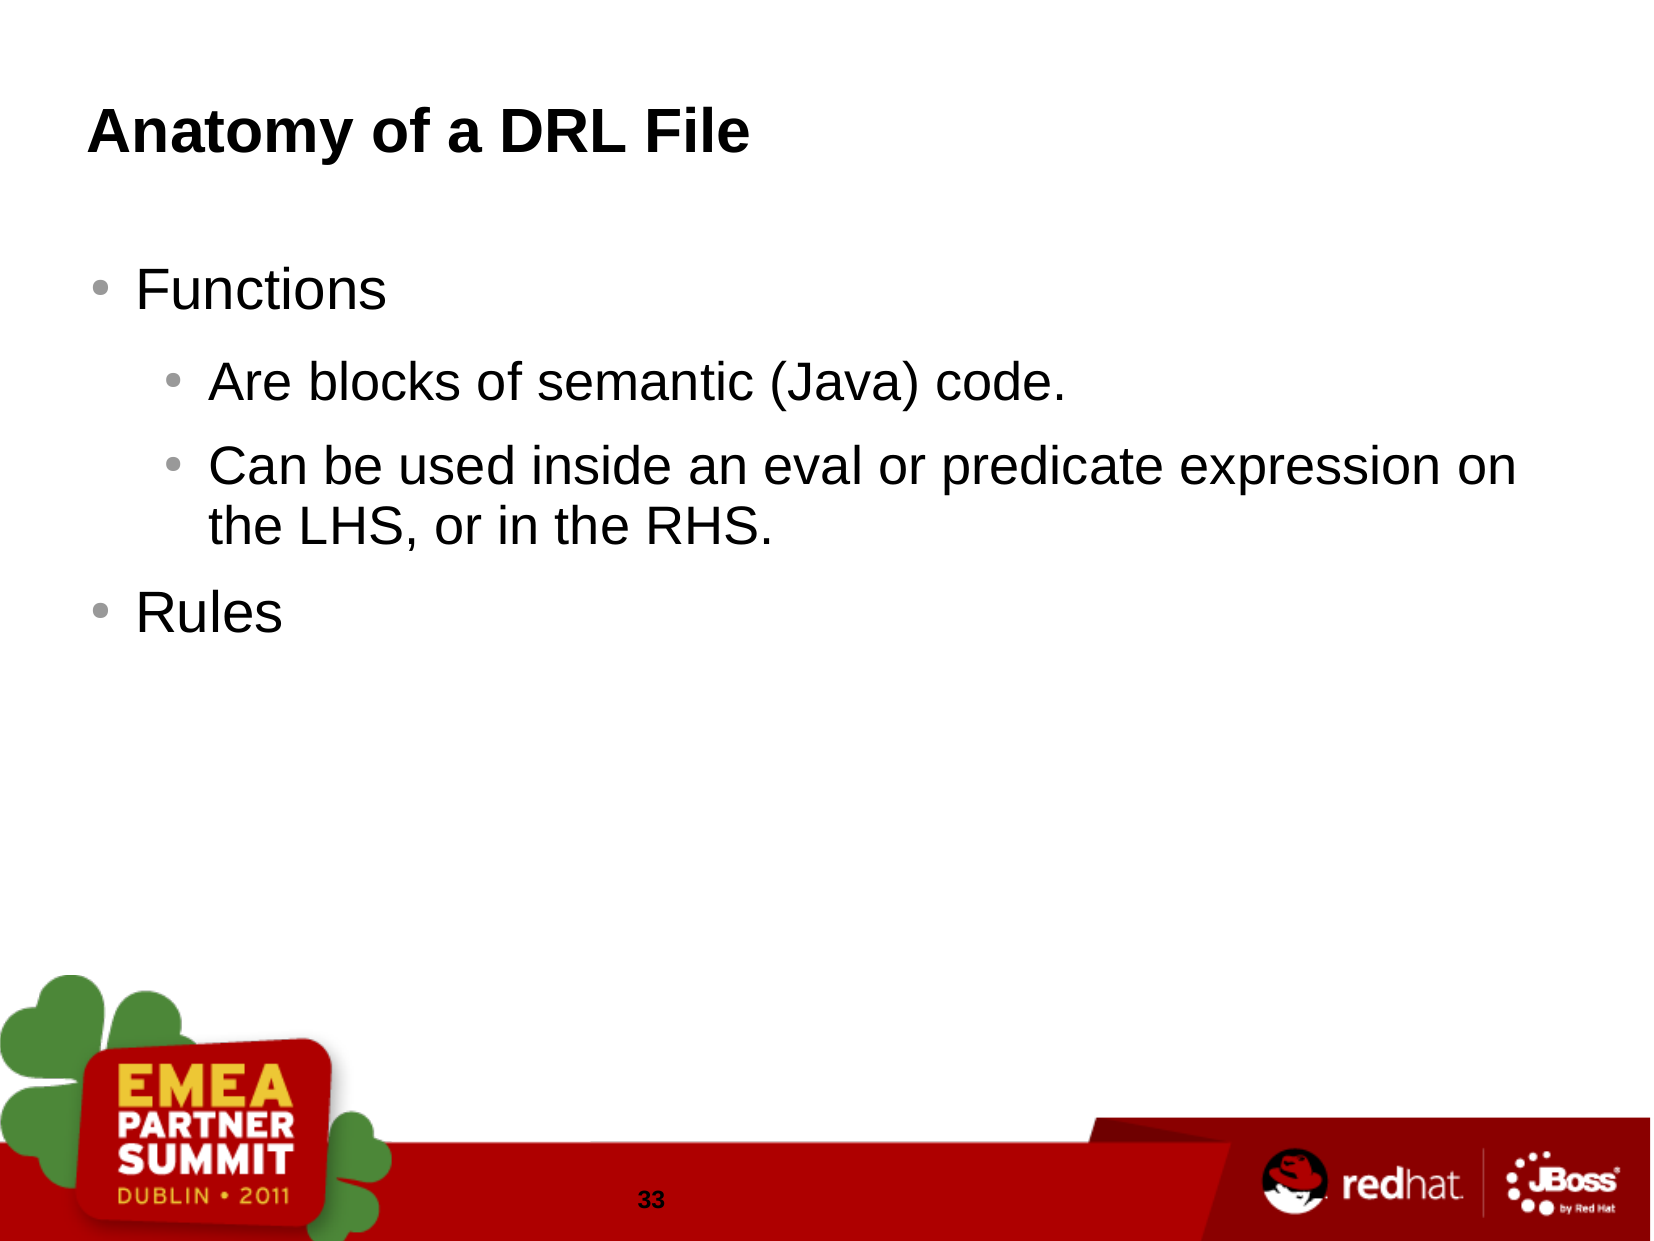

# Anatomy of a DRL File
Functions
Are blocks of semantic (Java) code.
Can be used inside an eval or predicate expression on the LHS, or in the RHS.
Rules